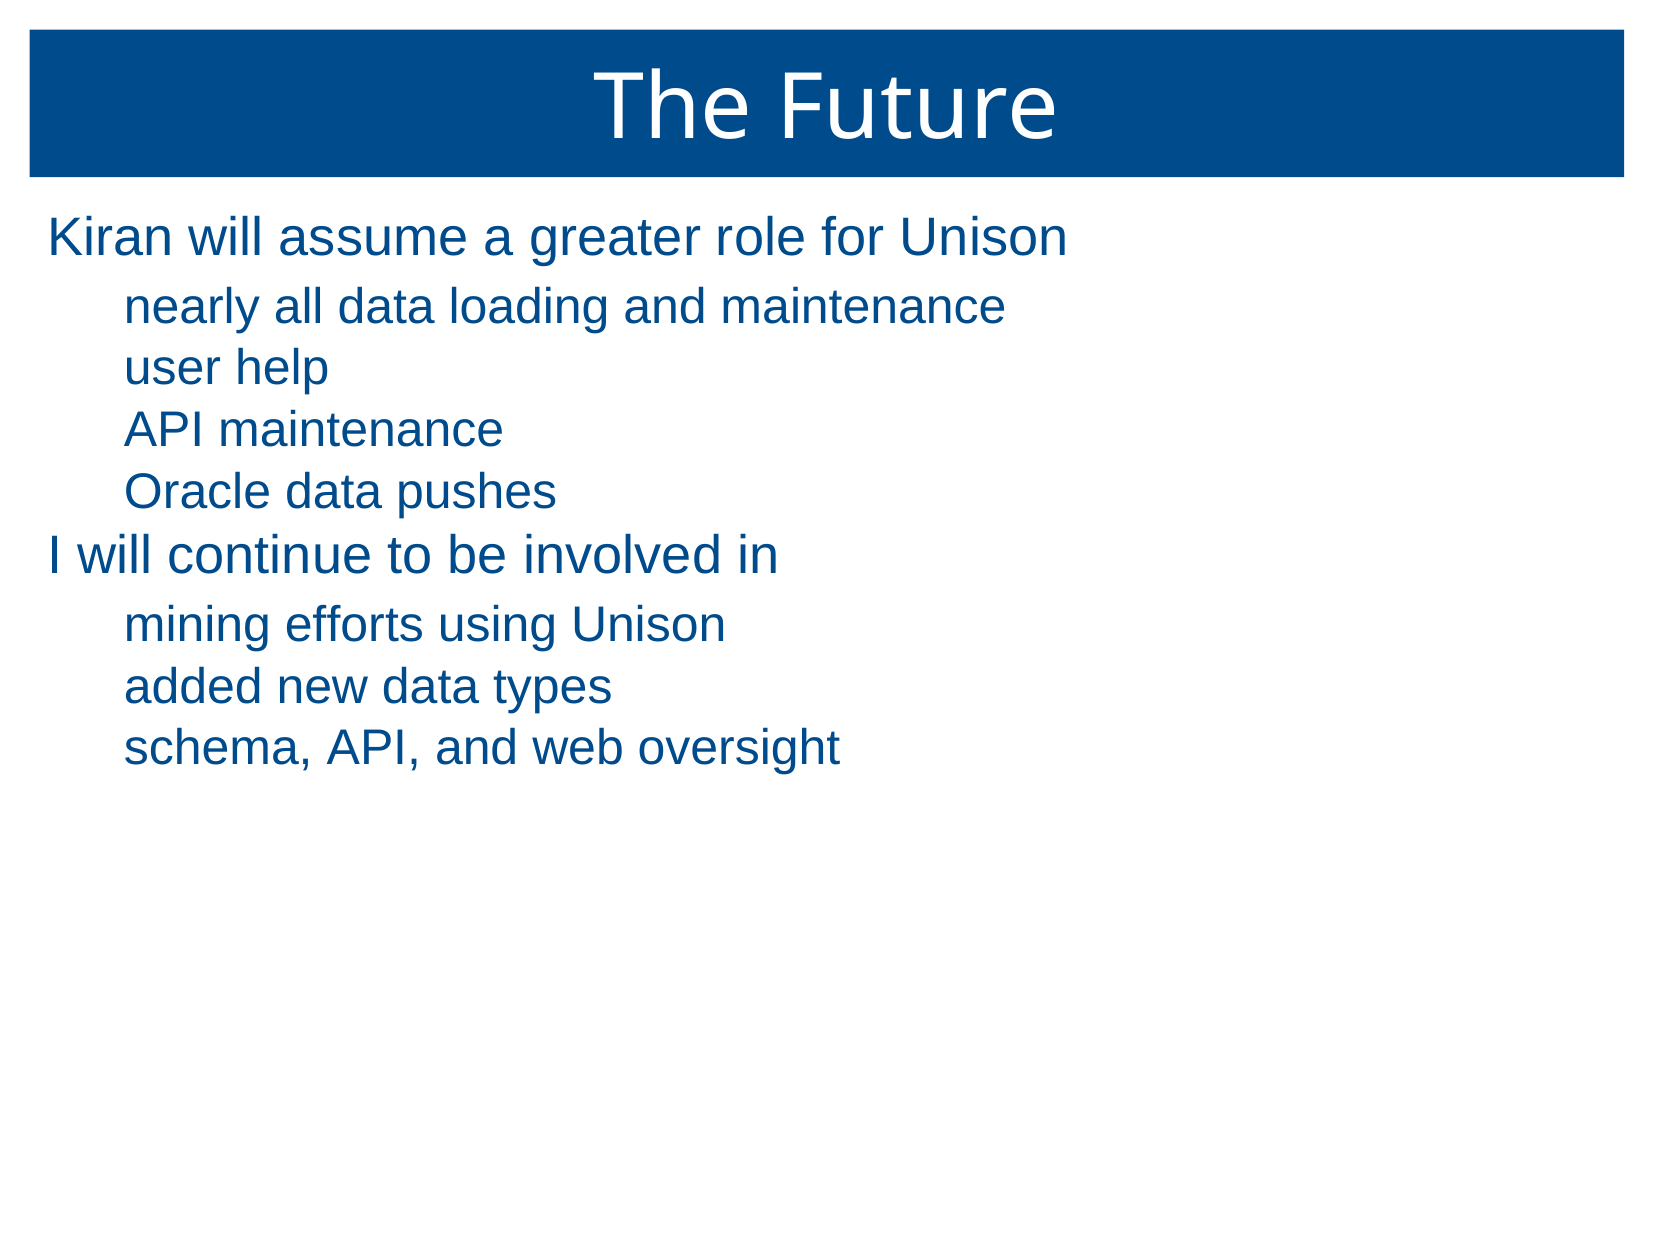

# The Future
Kiran will assume a greater role for Unison
nearly all data loading and maintenance
user help
API maintenance
Oracle data pushes
I will continue to be involved in
mining efforts using Unison
added new data types
schema, API, and web oversight